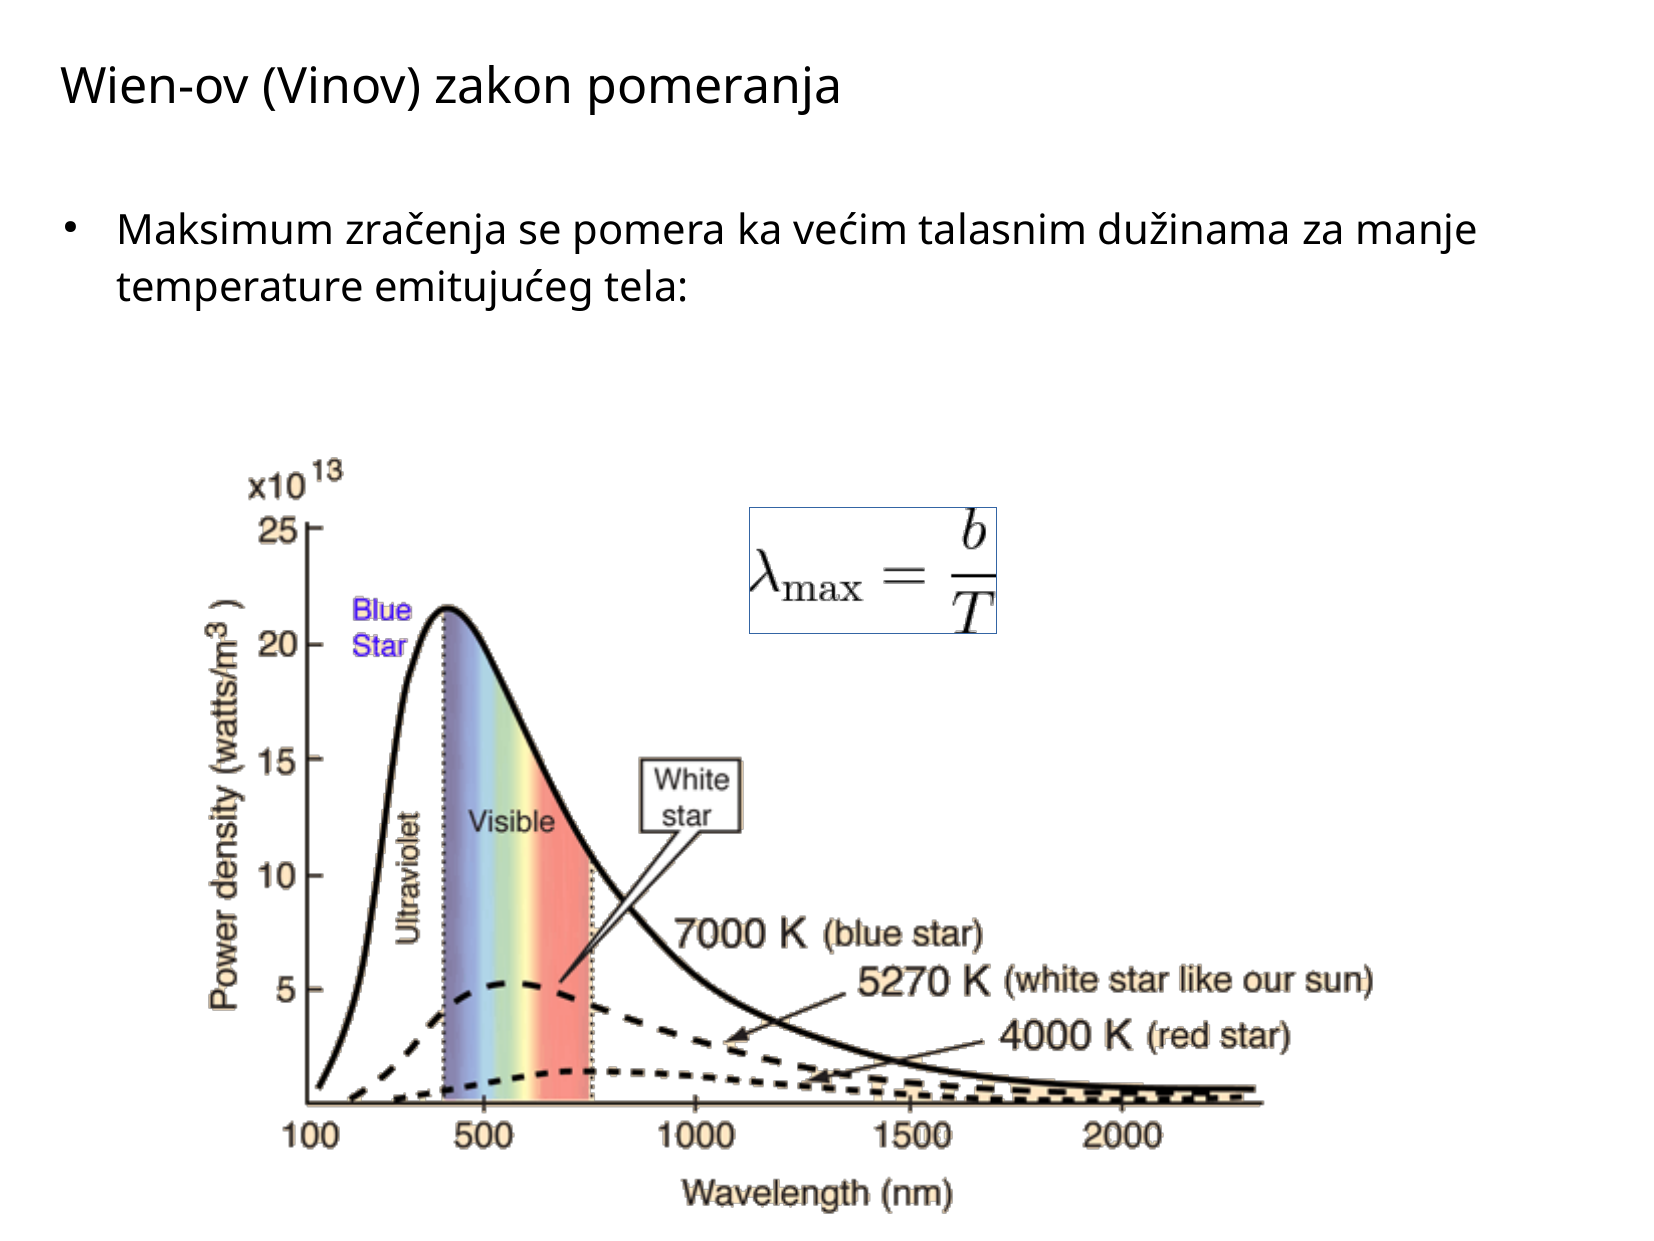

# Wien-ov (Vinov) zakon pomeranja
Maksimum zračenja se pomera ka većim talasnim dužinama za manje temperature emitujućeg tela: